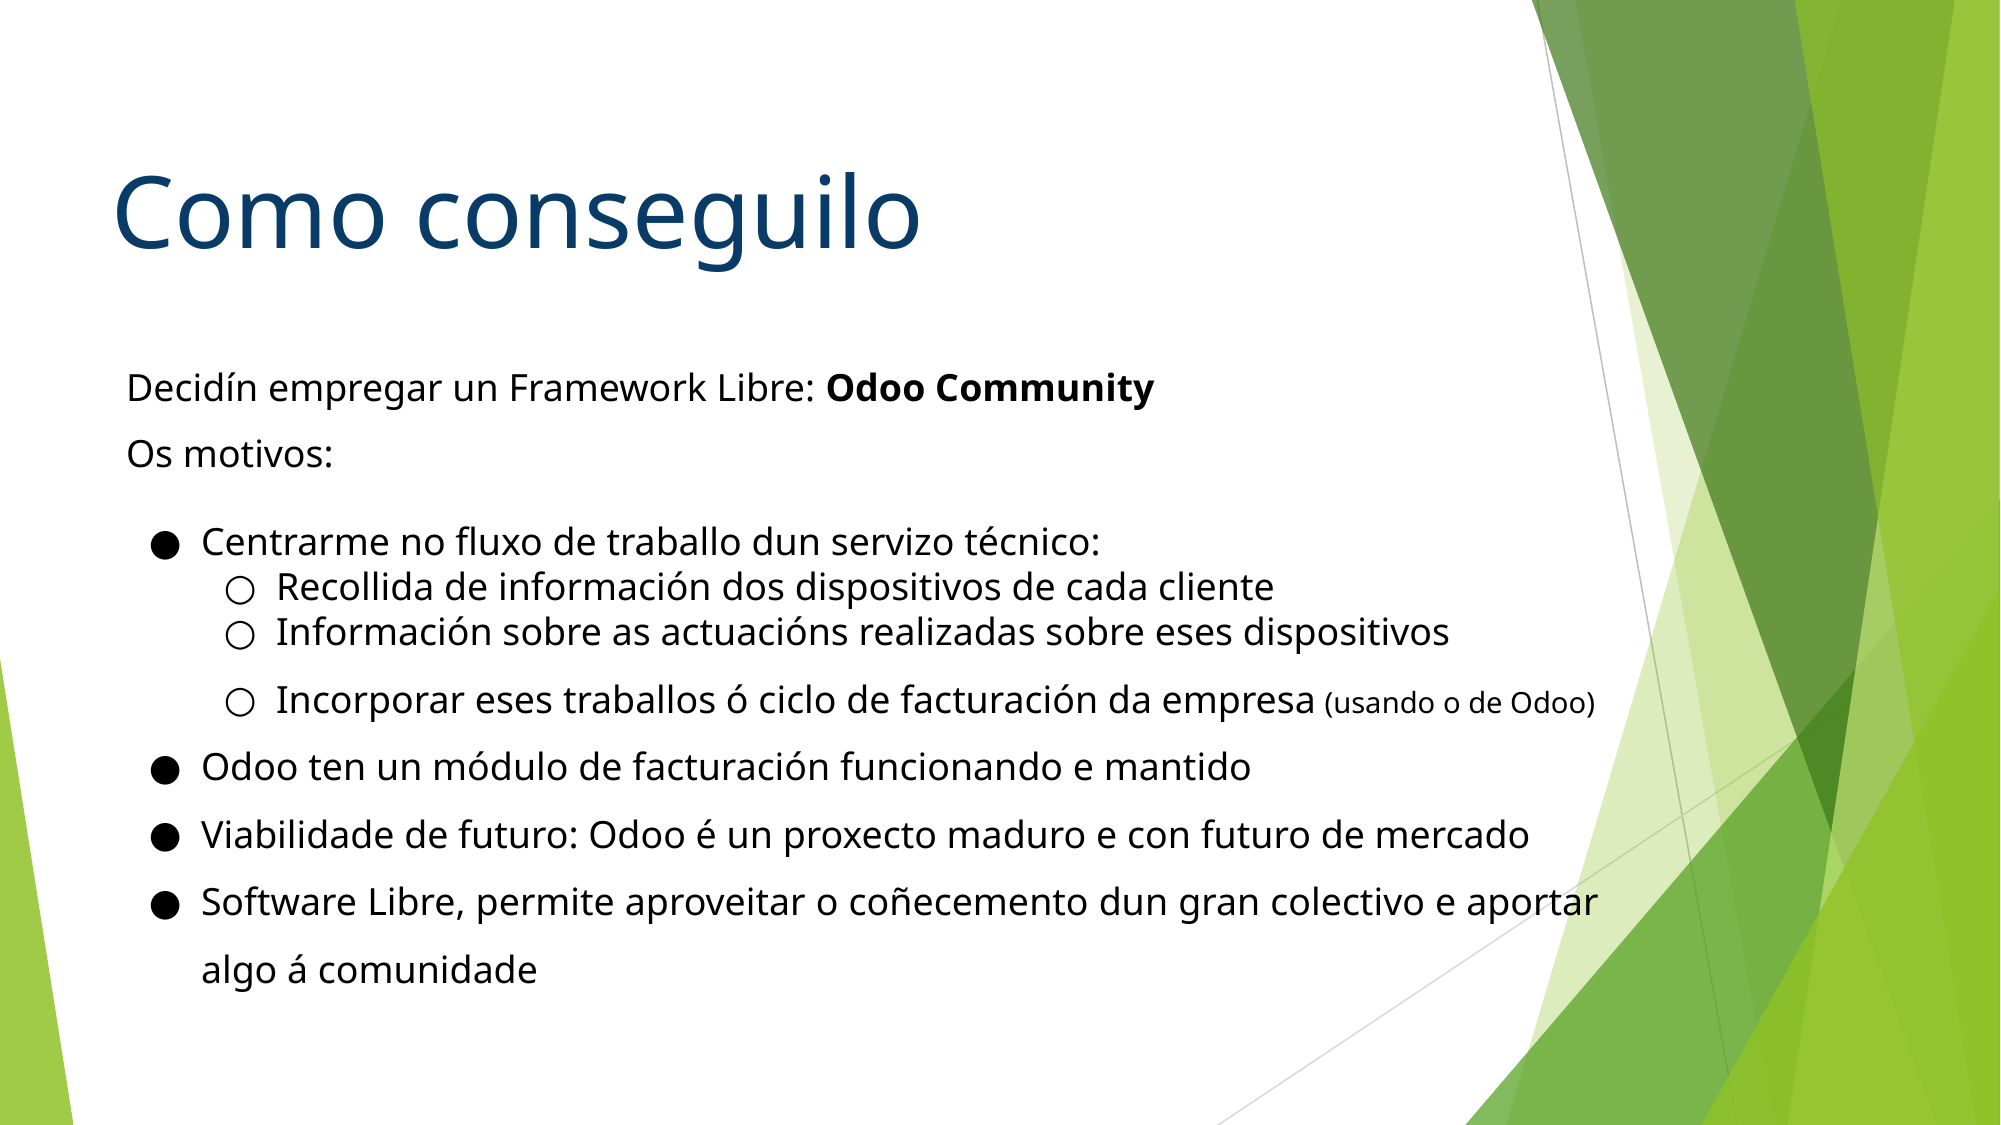

# Como conseguilo
Decidín empregar un Framework Libre: Odoo Community
Os motivos:
Centrarme no fluxo de traballo dun servizo técnico:
Recollida de información dos dispositivos de cada cliente
Información sobre as actuacións realizadas sobre eses dispositivos
Incorporar eses traballos ó ciclo de facturación da empresa (usando o de Odoo)
Odoo ten un módulo de facturación funcionando e mantido
Viabilidade de futuro: Odoo é un proxecto maduro e con futuro de mercado
Software Libre, permite aproveitar o coñecemento dun gran colectivo e aportar algo á comunidade